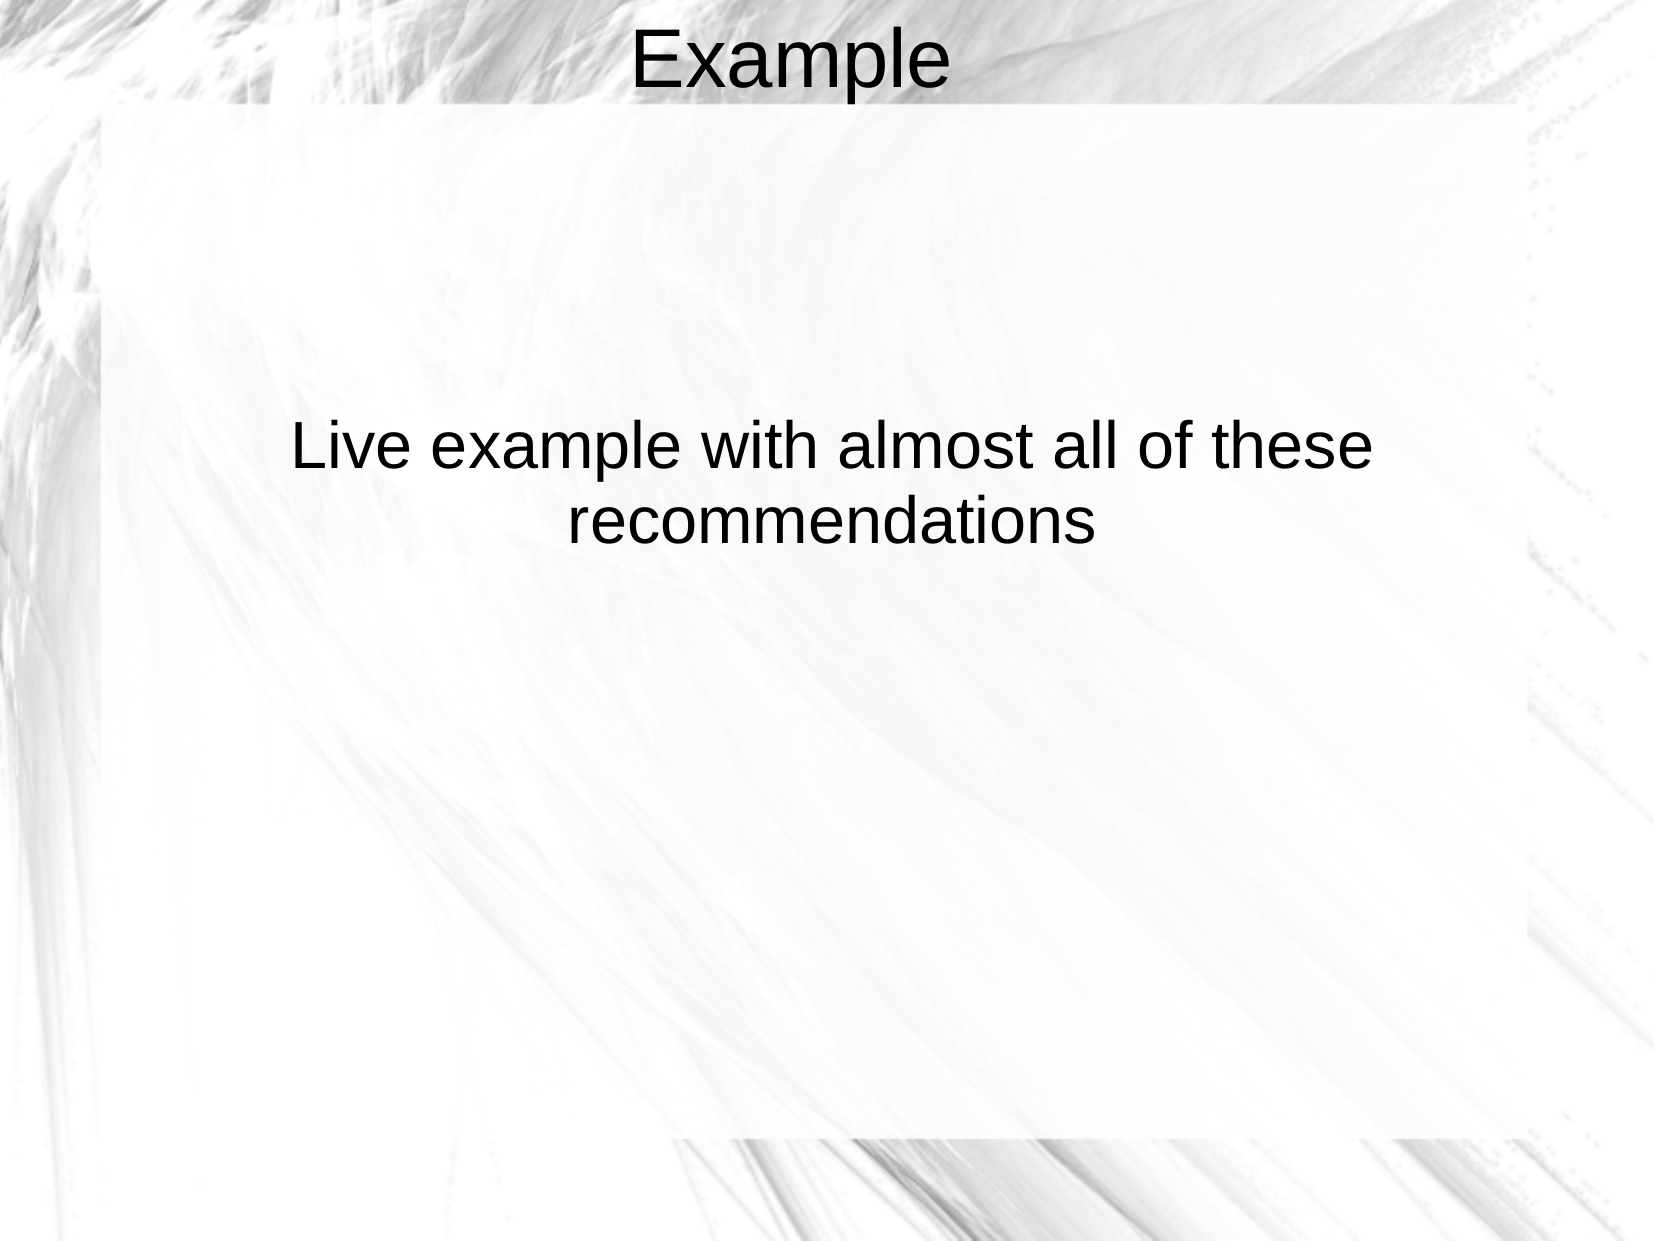

Example
# Live example with almost all of these recommendations